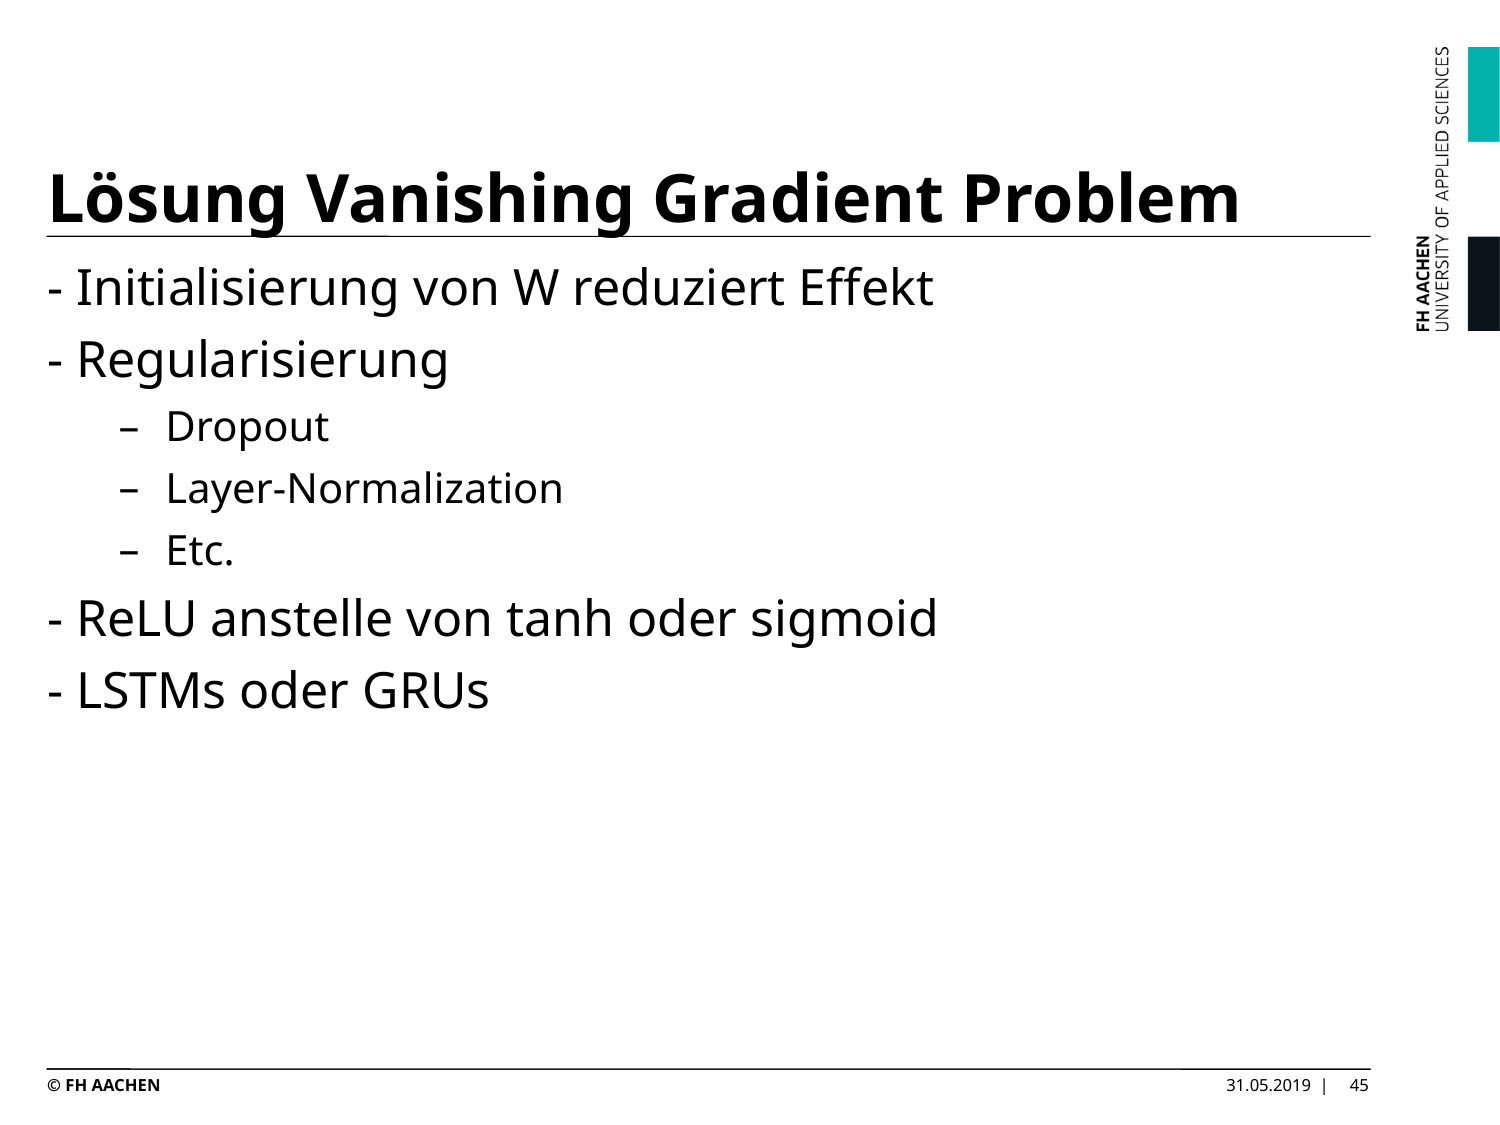

# Lösung Vanishing Gradient Problem
- Initialisierung von W reduziert Effekt
- Regularisierung
Dropout
Layer-Normalization
Etc.
- ReLU anstelle von tanh oder sigmoid
- LSTMs oder GRUs
31.05.2019
45